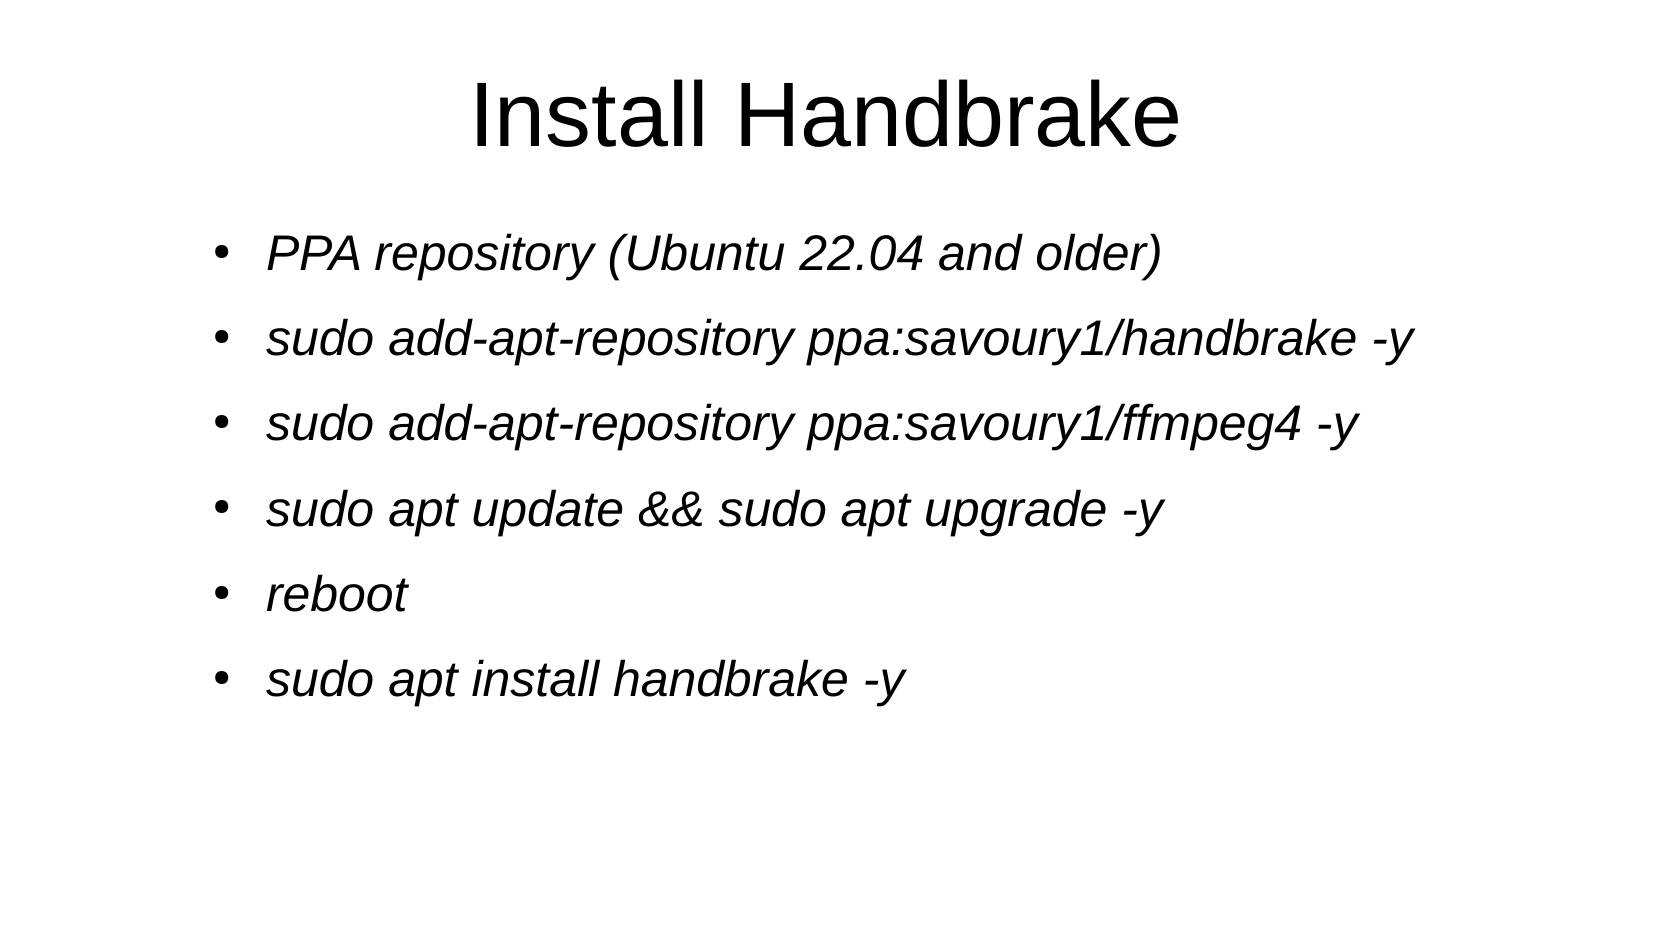

# Install Handbrake
PPA repository (Ubuntu 22.04 and older)
sudo add-apt-repository ppa:savoury1/handbrake -y
sudo add-apt-repository ppa:savoury1/ffmpeg4 -y
sudo apt update && sudo apt upgrade -y
reboot
sudo apt install handbrake -y